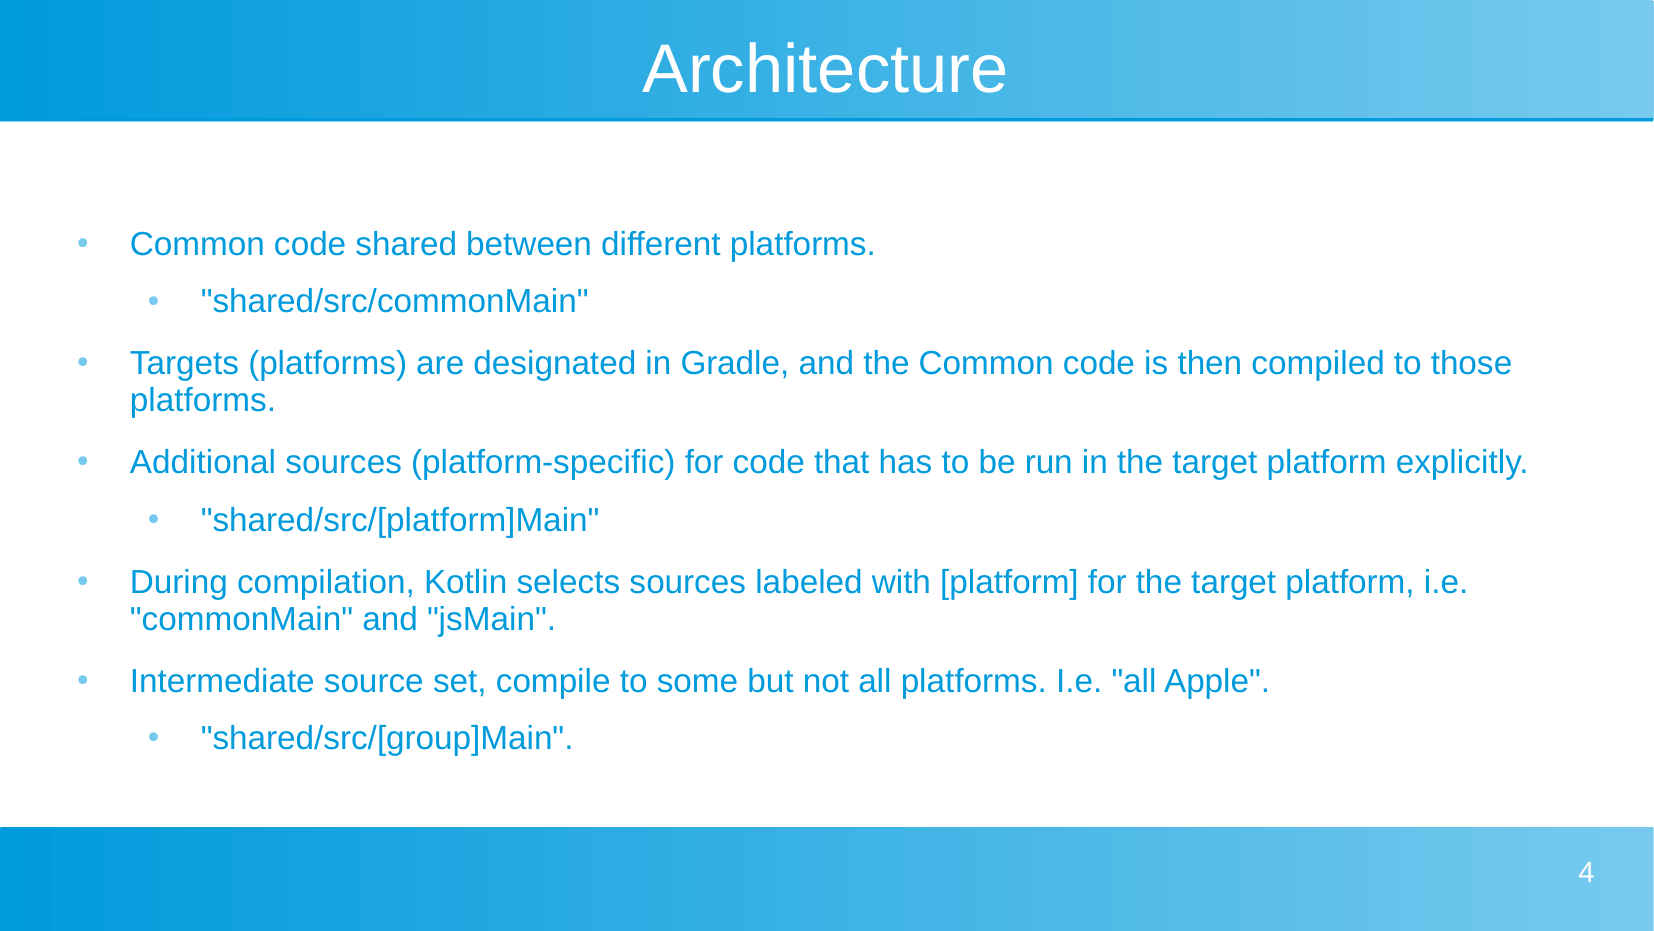

# Architecture
Common code shared between different platforms.
"shared/src/commonMain"
Targets (platforms) are designated in Gradle, and the Common code is then compiled to those platforms.
Additional sources (platform-specific) for code that has to be run in the target platform explicitly.
"shared/src/[platform]Main"
During compilation, Kotlin selects sources labeled with [platform] for the target platform, i.e. "commonMain" and "jsMain".
Intermediate source set, compile to some but not all platforms. I.e. "all Apple".
"shared/src/[group]Main".
4